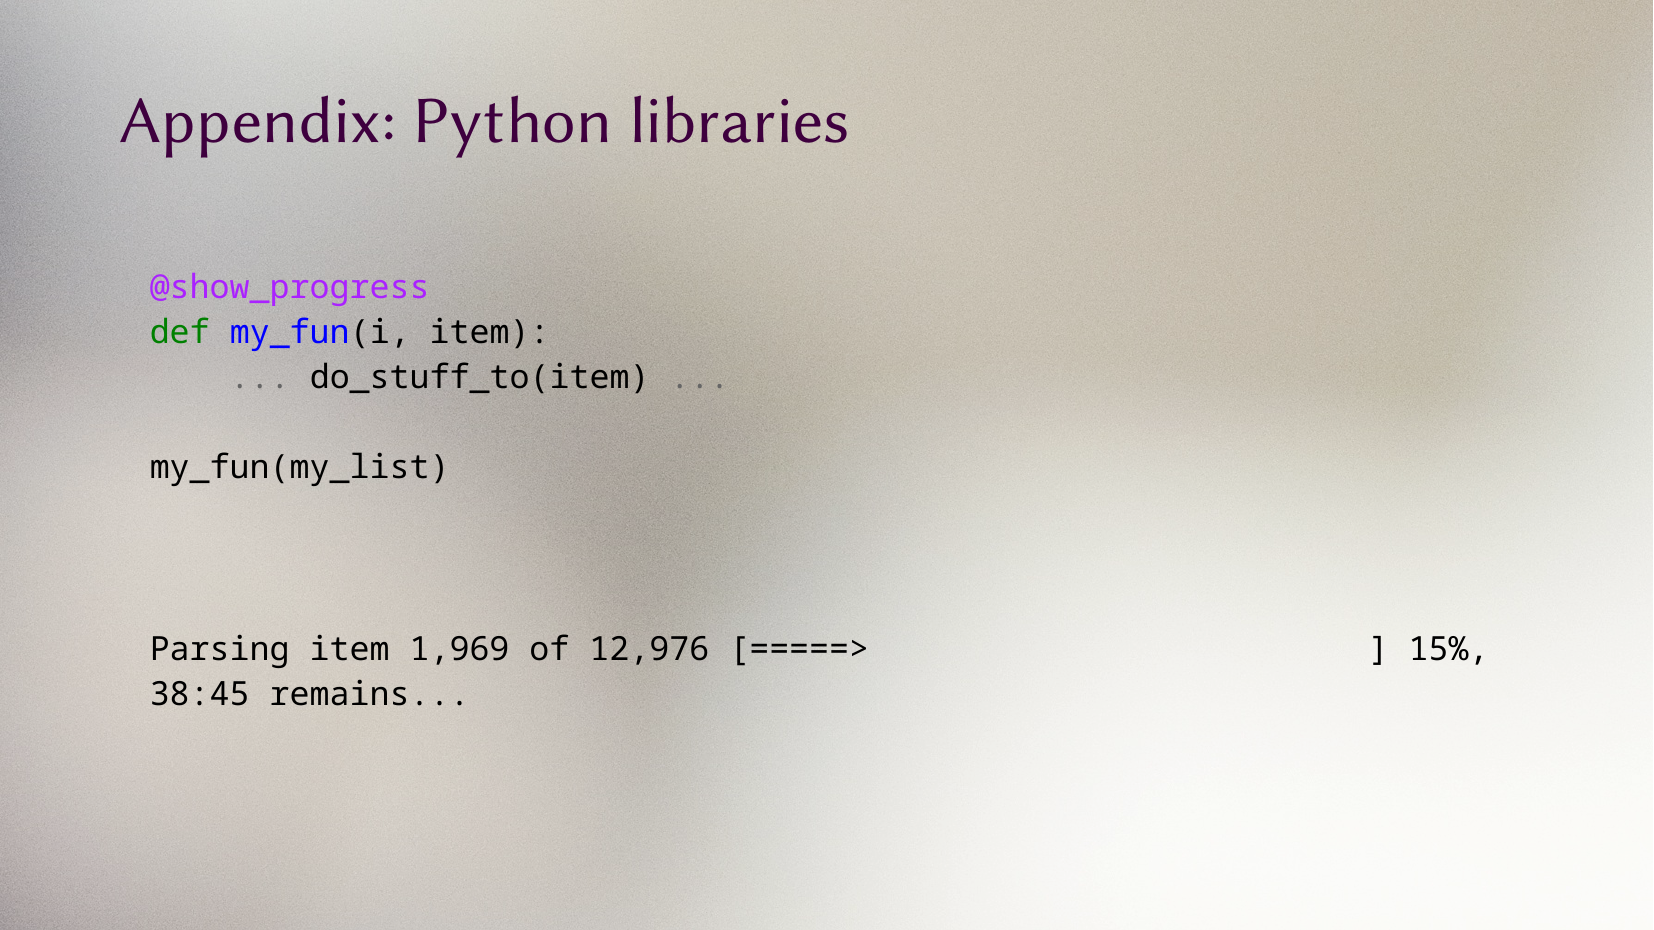

Appendix: Python libraries
@show_progress
def my_fun(i, item):
 ... do_stuff_to(item) ...
my_fun(my_list)
Parsing item 1,969 of 12,976 [=====> ] 15%, 38:45 remains...